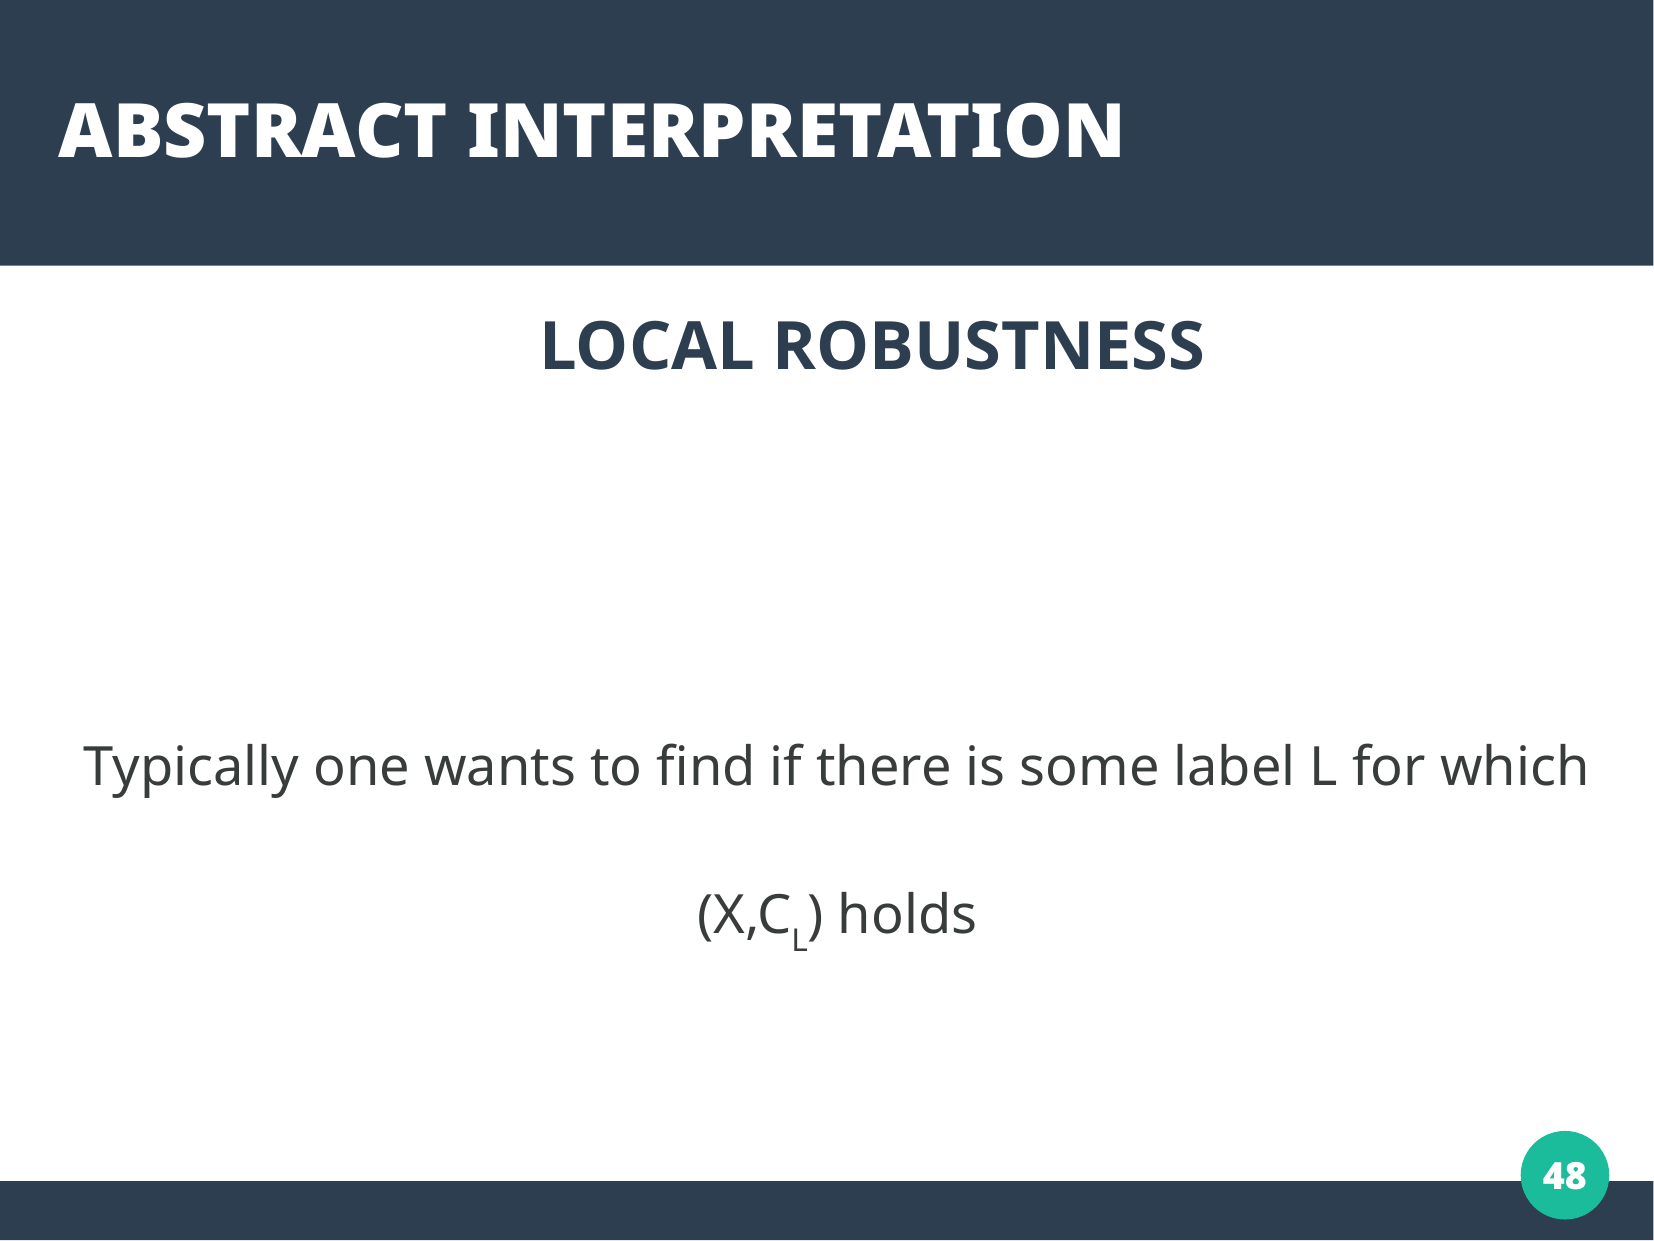

# ABSTRACT INTERPRETATION
LOCAL ROBUSTNESS
Typically one wants to find if there is some label L for which
(X,CL) holds
48